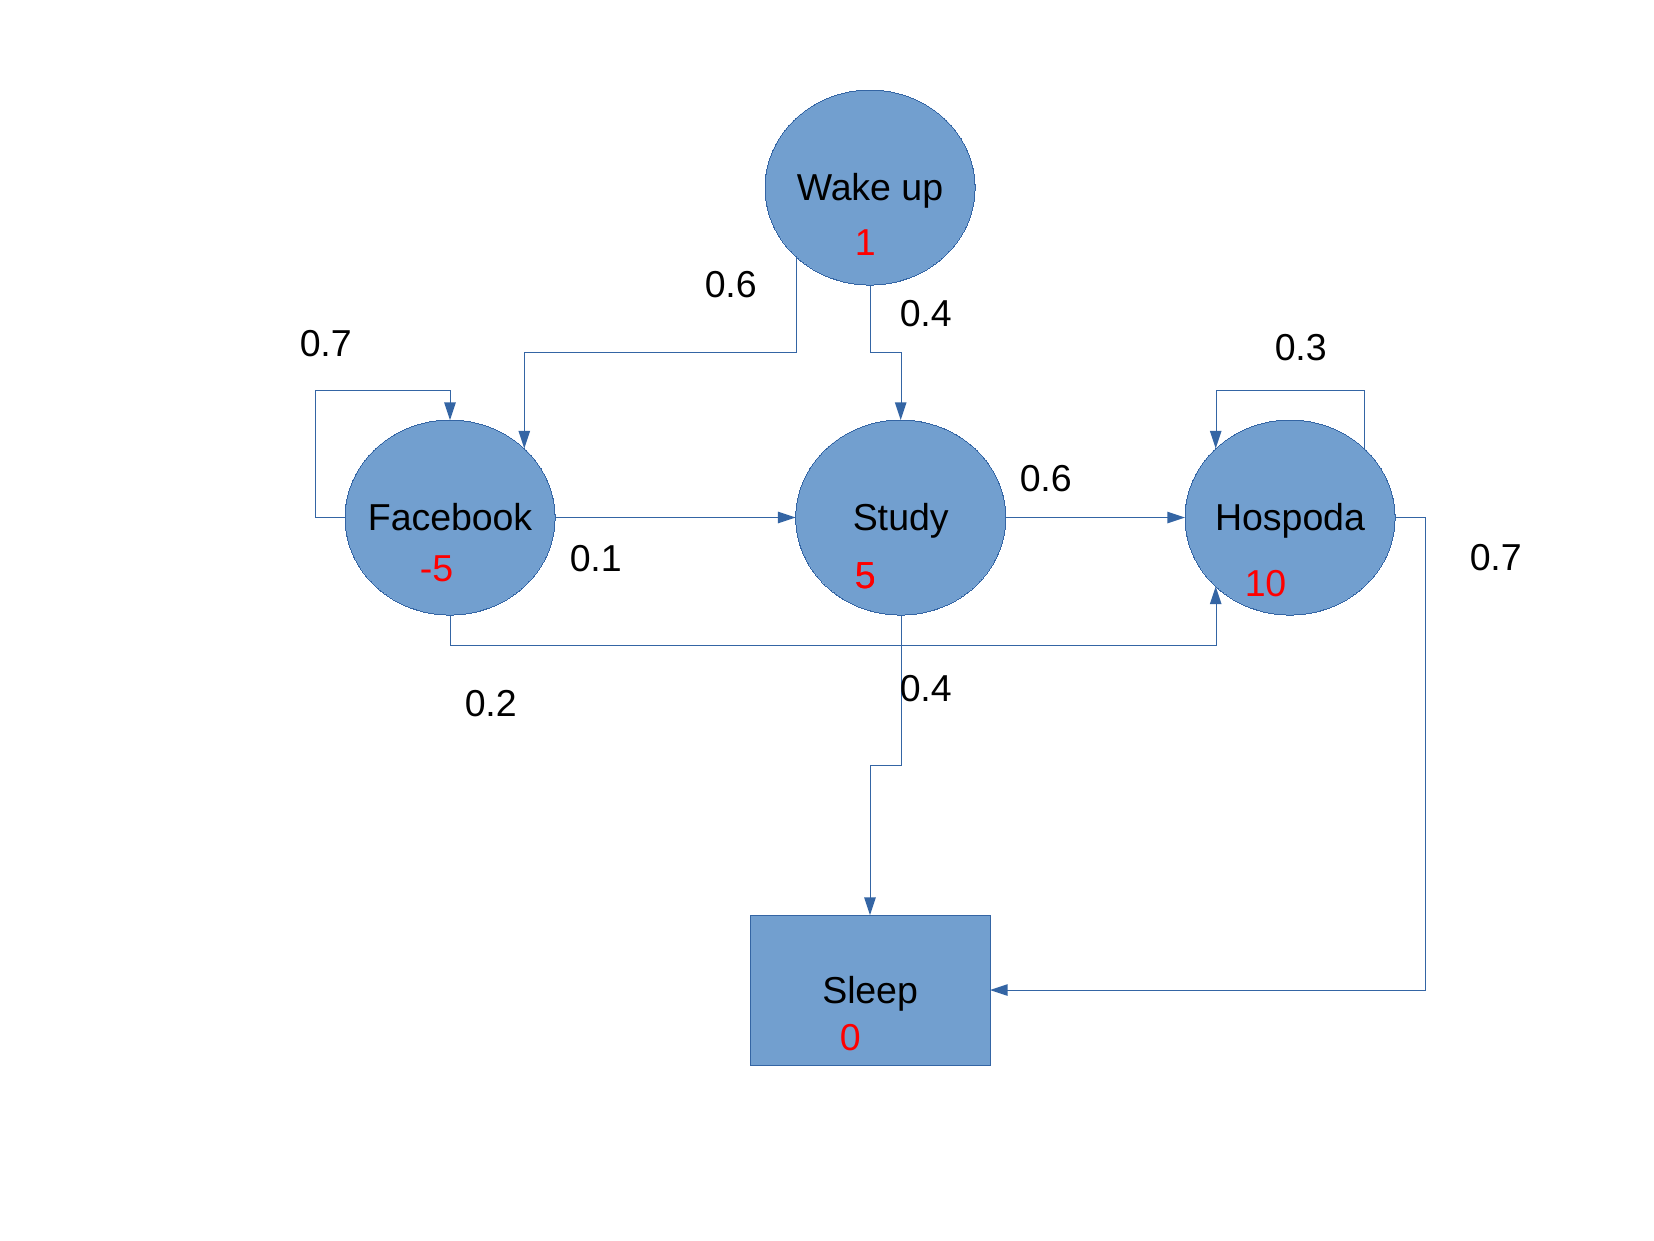

Wake up
1
0.6
0.4
0.7
0.3
Facebook
Study
Hospoda
0.6
0.7
0.1
-5
5
5
10
0.4
0.2
Sleep
0